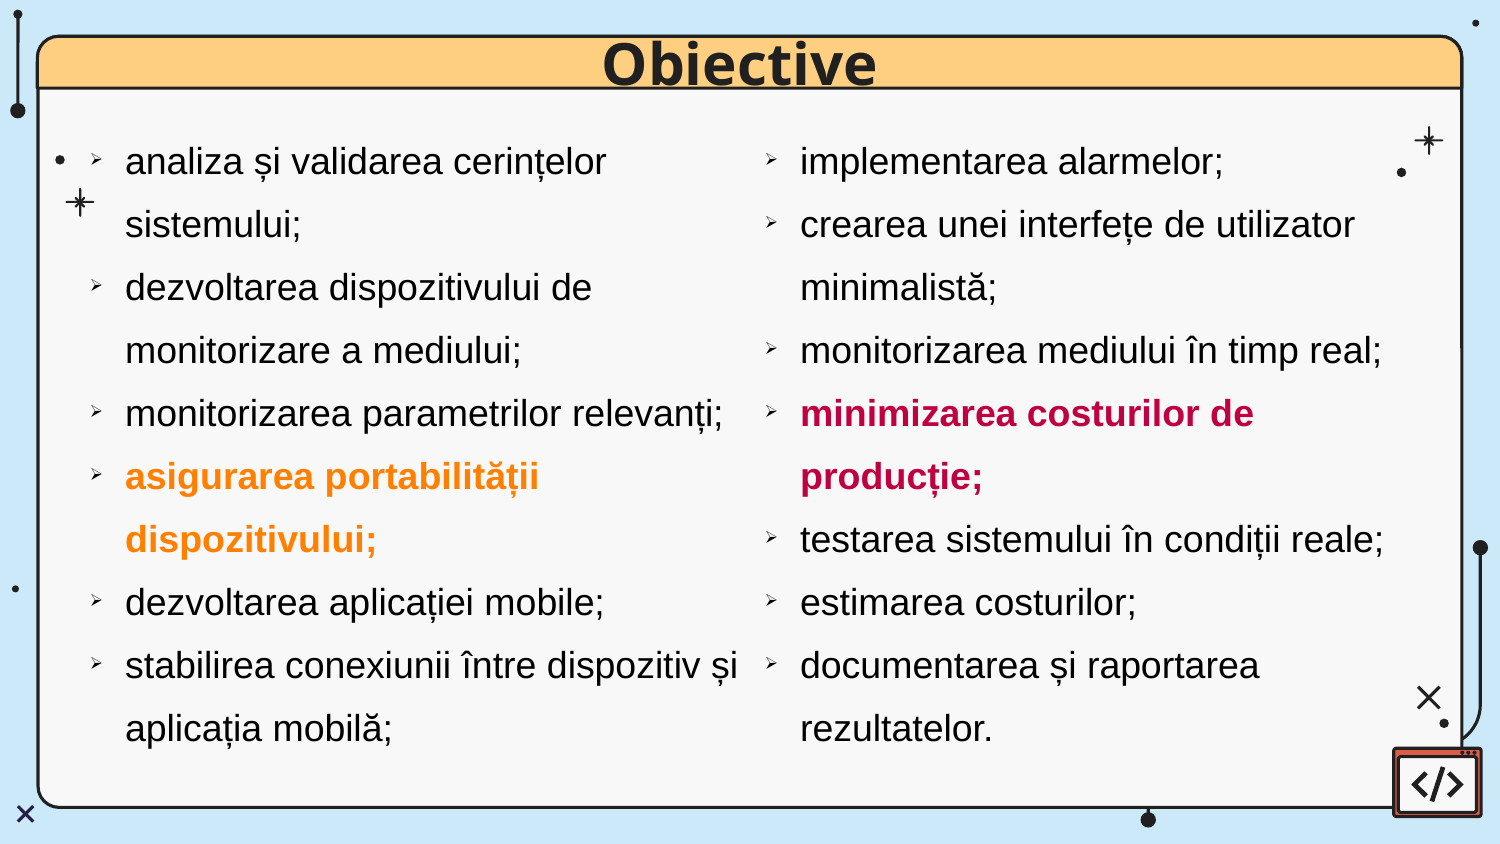

Obiective
analiza și validarea cerințelor sistemului;
dezvoltarea dispozitivului de monitorizare a mediului;
monitorizarea parametrilor relevanți;
asigurarea portabilității dispozitivului;
dezvoltarea aplicației mobile;
stabilirea conexiunii între dispozitiv și aplicația mobilă;
implementarea alarmelor;
crearea unei interfețe de utilizator minimalistă;
monitorizarea mediului în timp real;
minimizarea costurilor de producție;
testarea sistemului în condiții reale;
estimarea costurilor;
documentarea și raportarea rezultatelor.